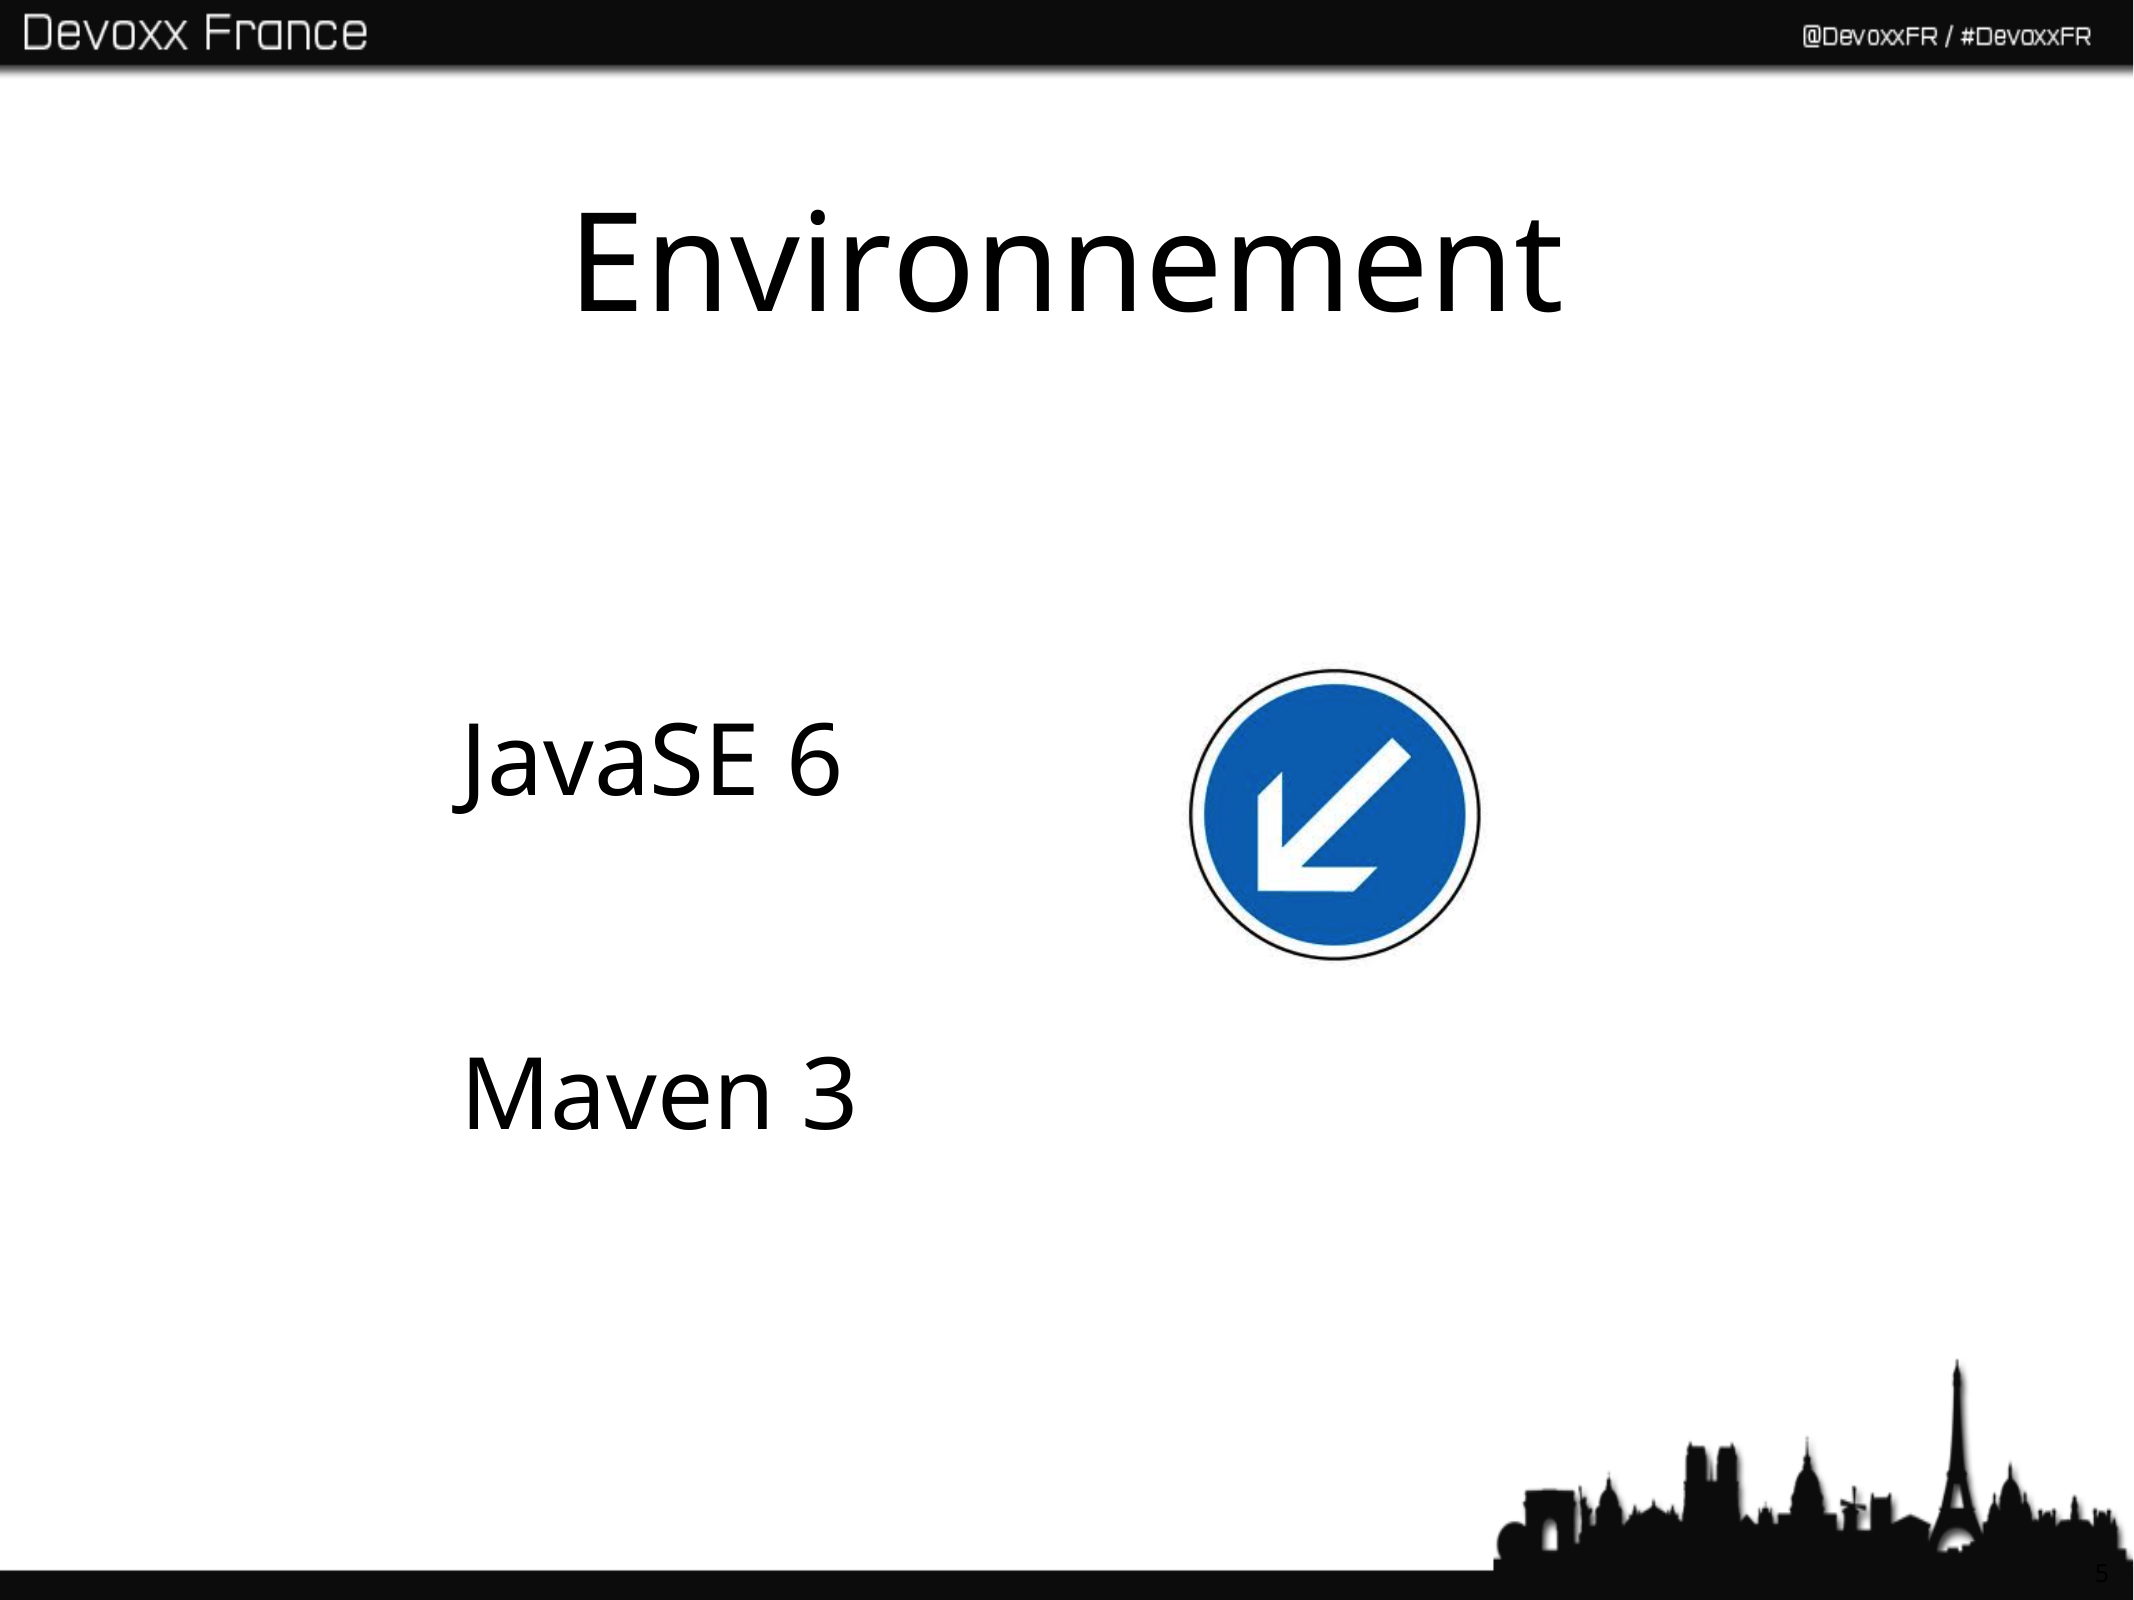

# Environnement
 		JavaSE 6
 		Maven 3
5